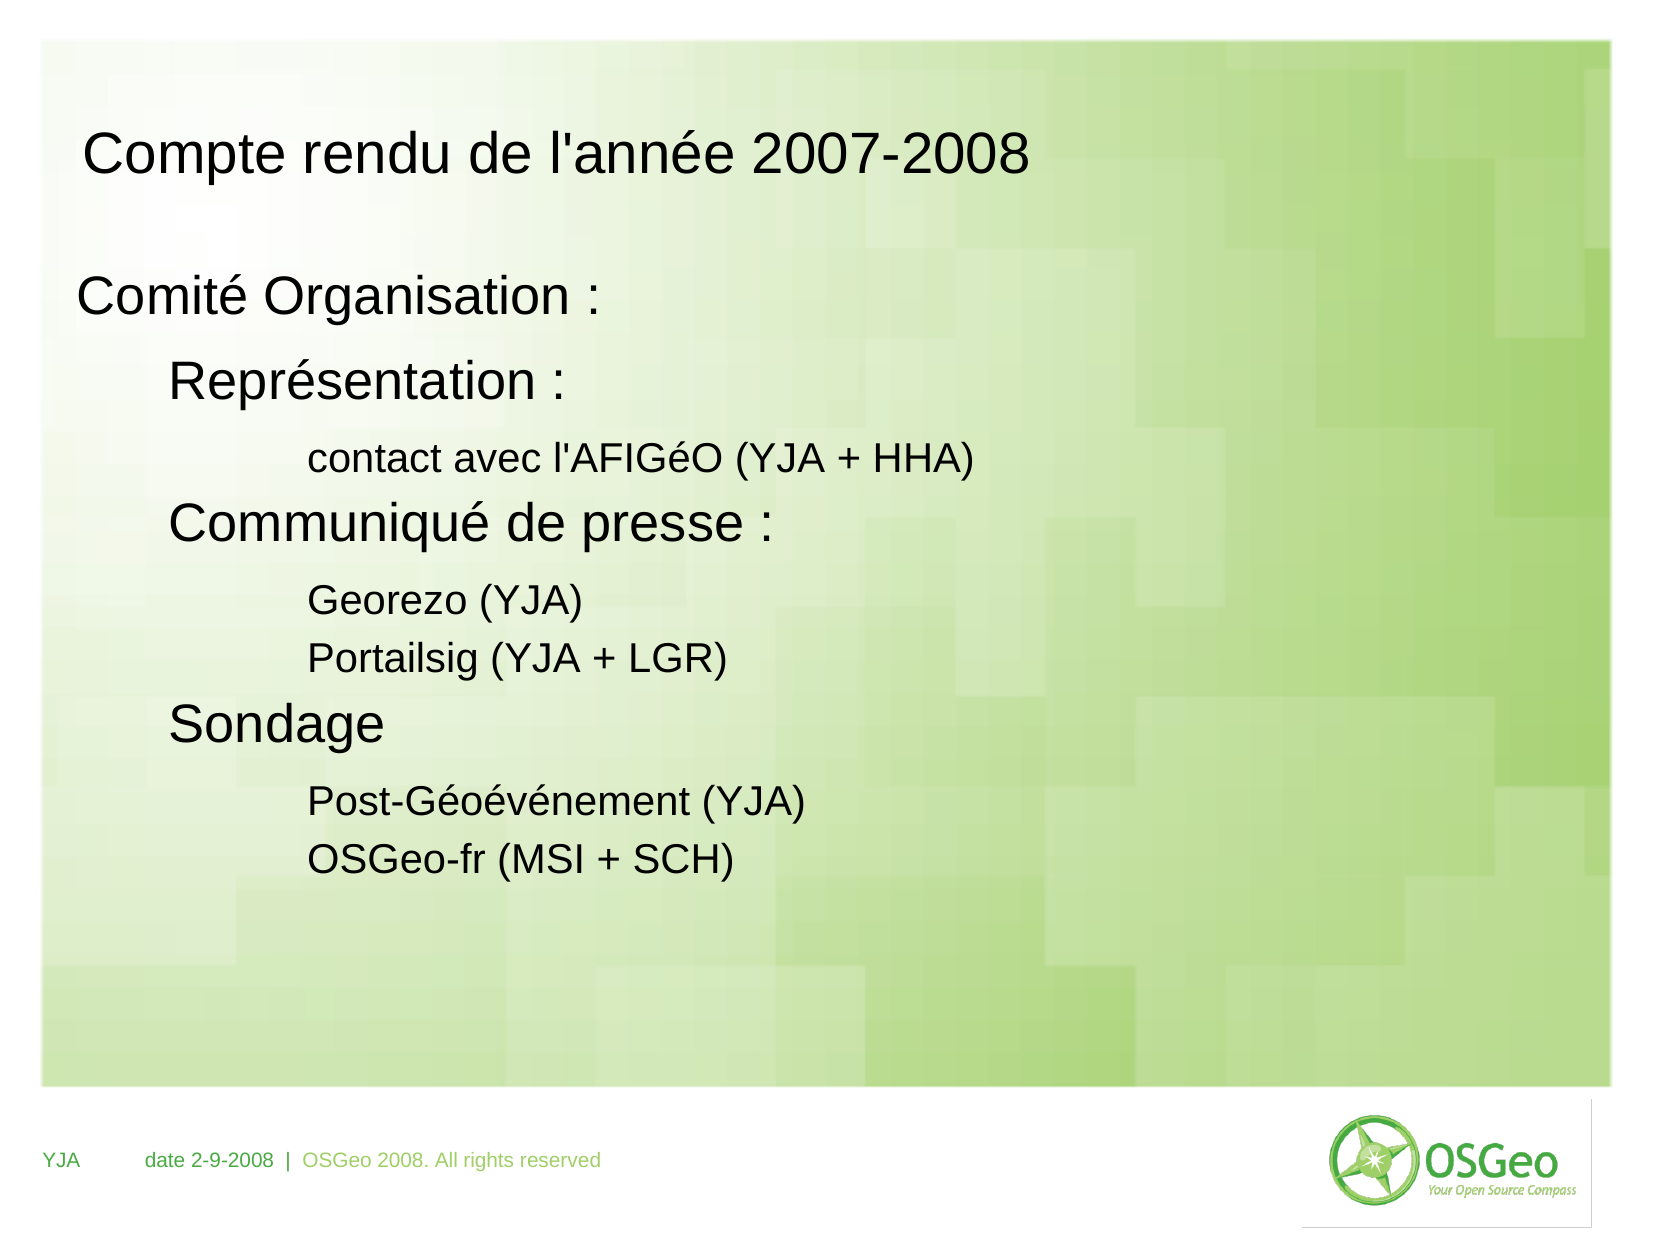

# Compte rendu de l'année 2007-2008
Comité Organisation :
 Représentation :
contact avec l'AFIGéO (YJA + HHA)
 Communiqué de presse :
Georezo (YJA)
Portailsig (YJA + LGR)
 Sondage
Post-Géoévénement (YJA)
OSGeo-fr (MSI + SCH)